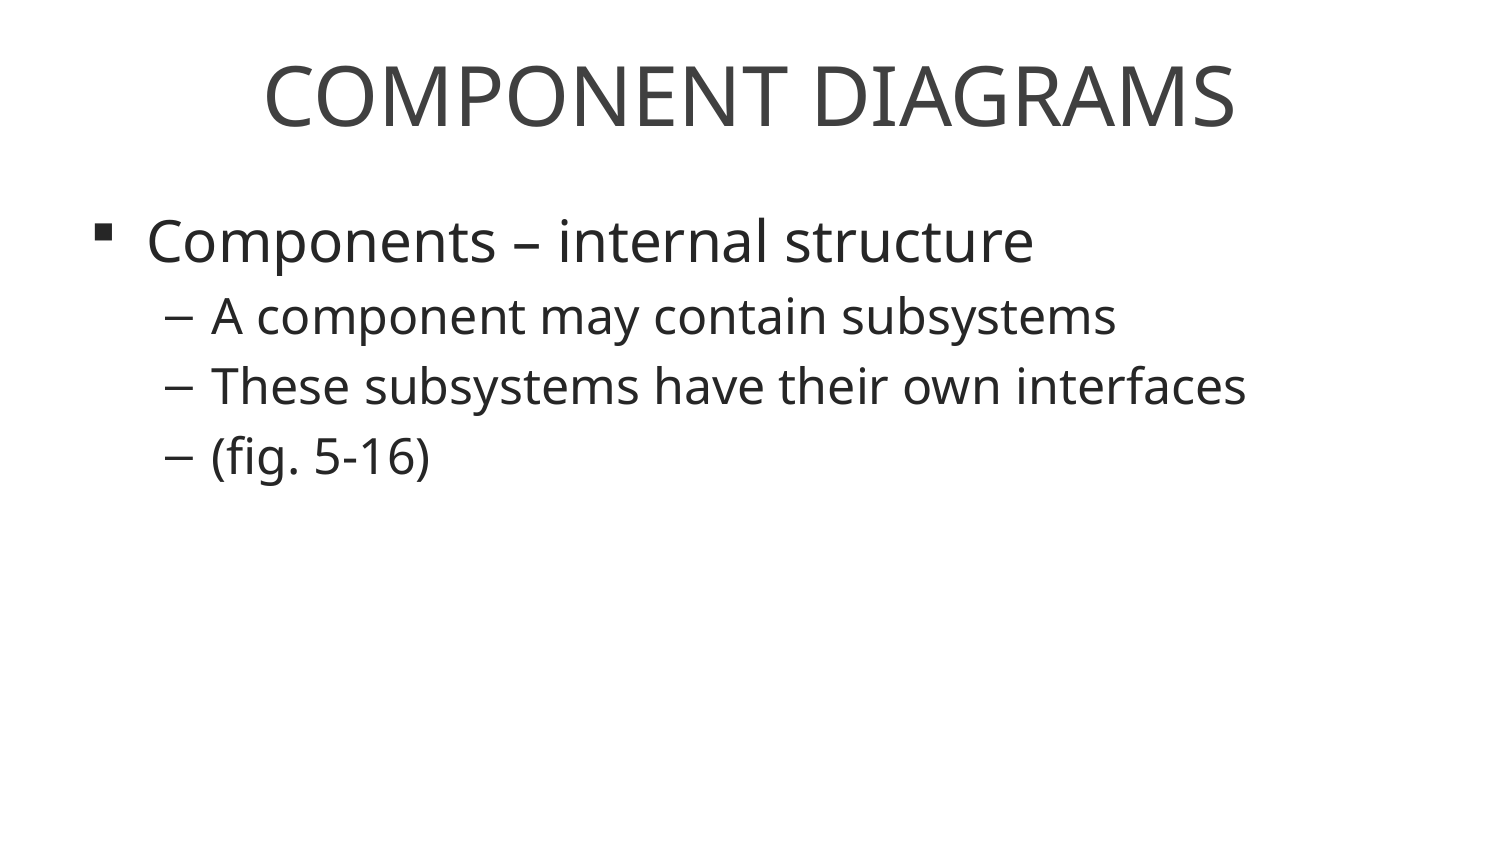

# Component diagrams
Components – internal structure
A component may contain subsystems
These subsystems have their own interfaces
(fig. 5-16)